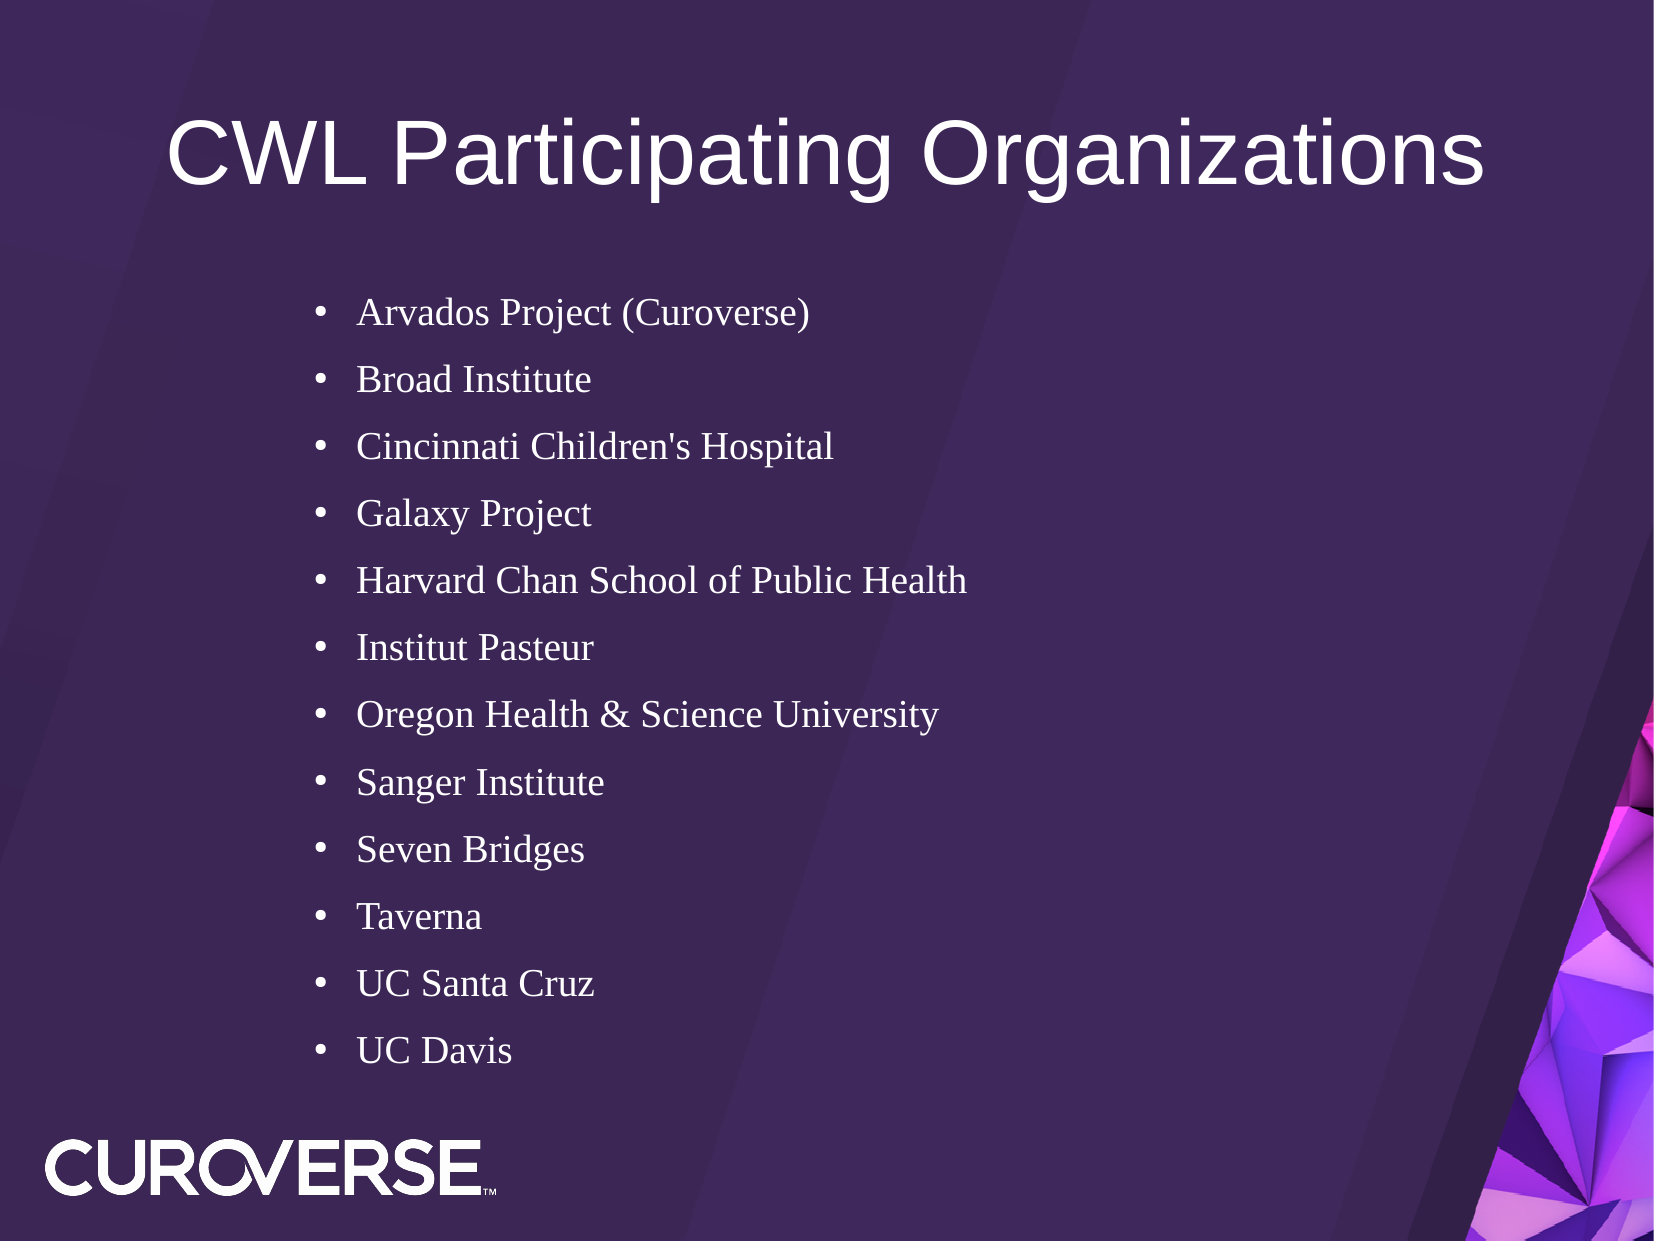

# CWL Participating Organizations
Arvados Project (Curoverse)
Broad Institute
Cincinnati Children's Hospital
Galaxy Project
Harvard Chan School of Public Health
Institut Pasteur
Oregon Health & Science University
Sanger Institute
Seven Bridges
Taverna
UC Santa Cruz
UC Davis